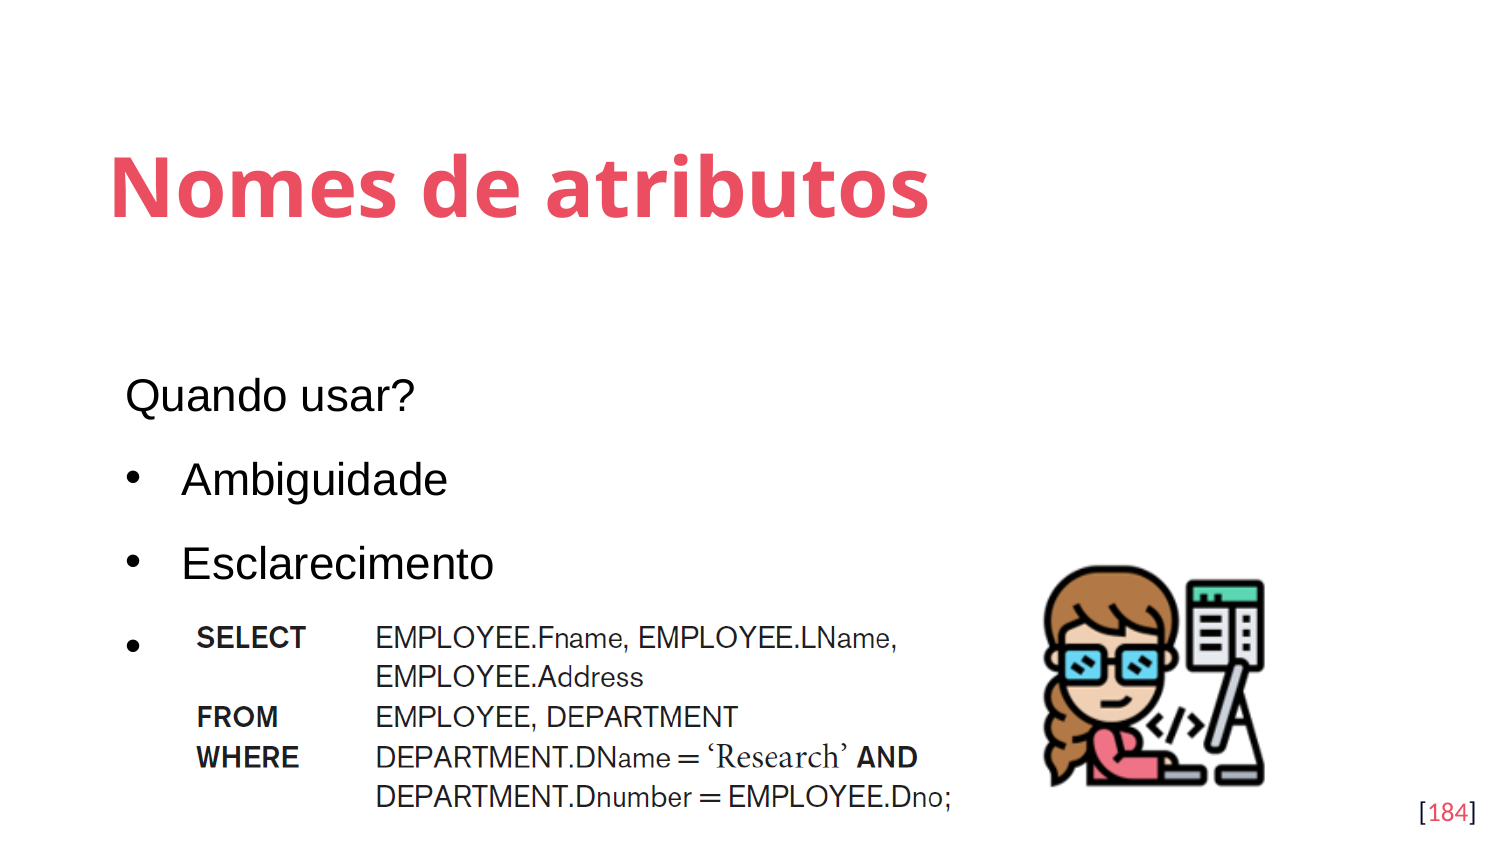

Nomes de atributos
Quando usar?
Ambiguidade
Esclarecimento